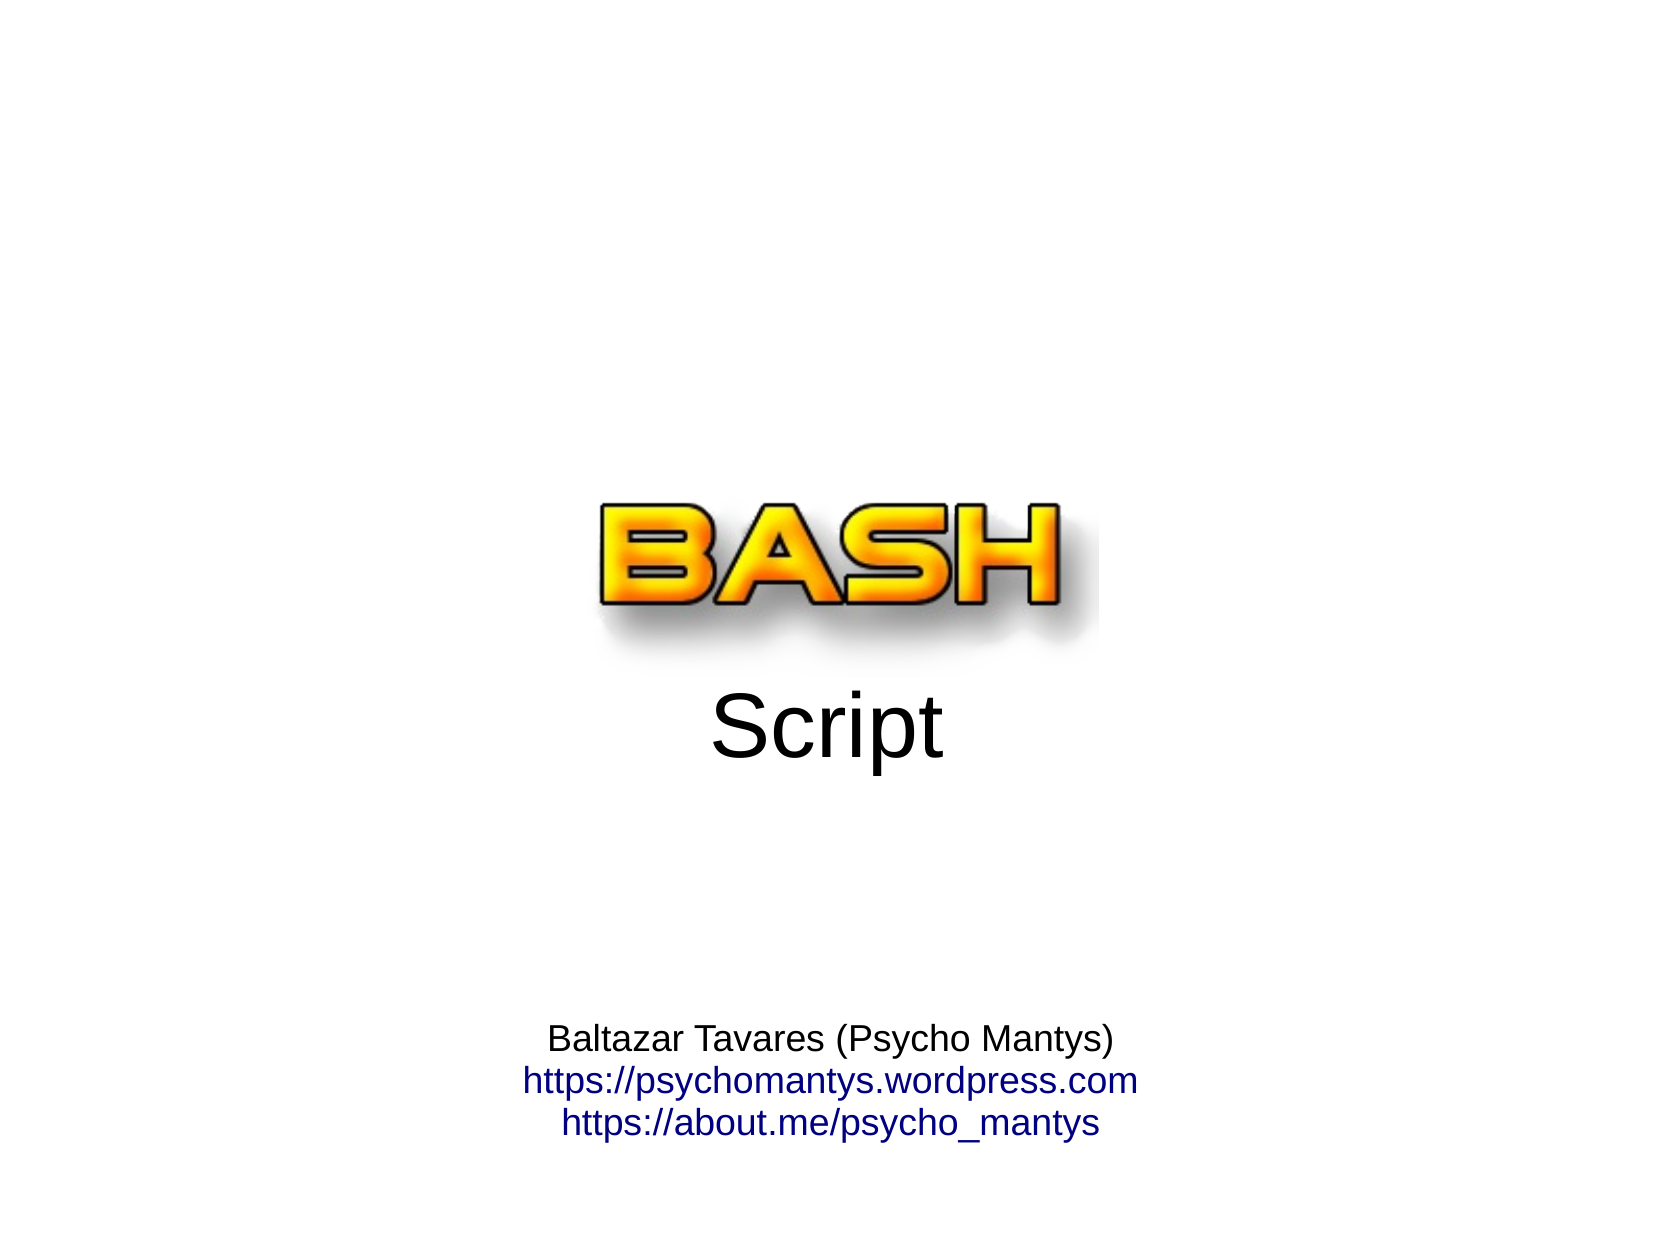

# Script
Baltazar Tavares (Psycho Mantys)
https://psychomantys.wordpress.com
https://about.me/psycho_mantys